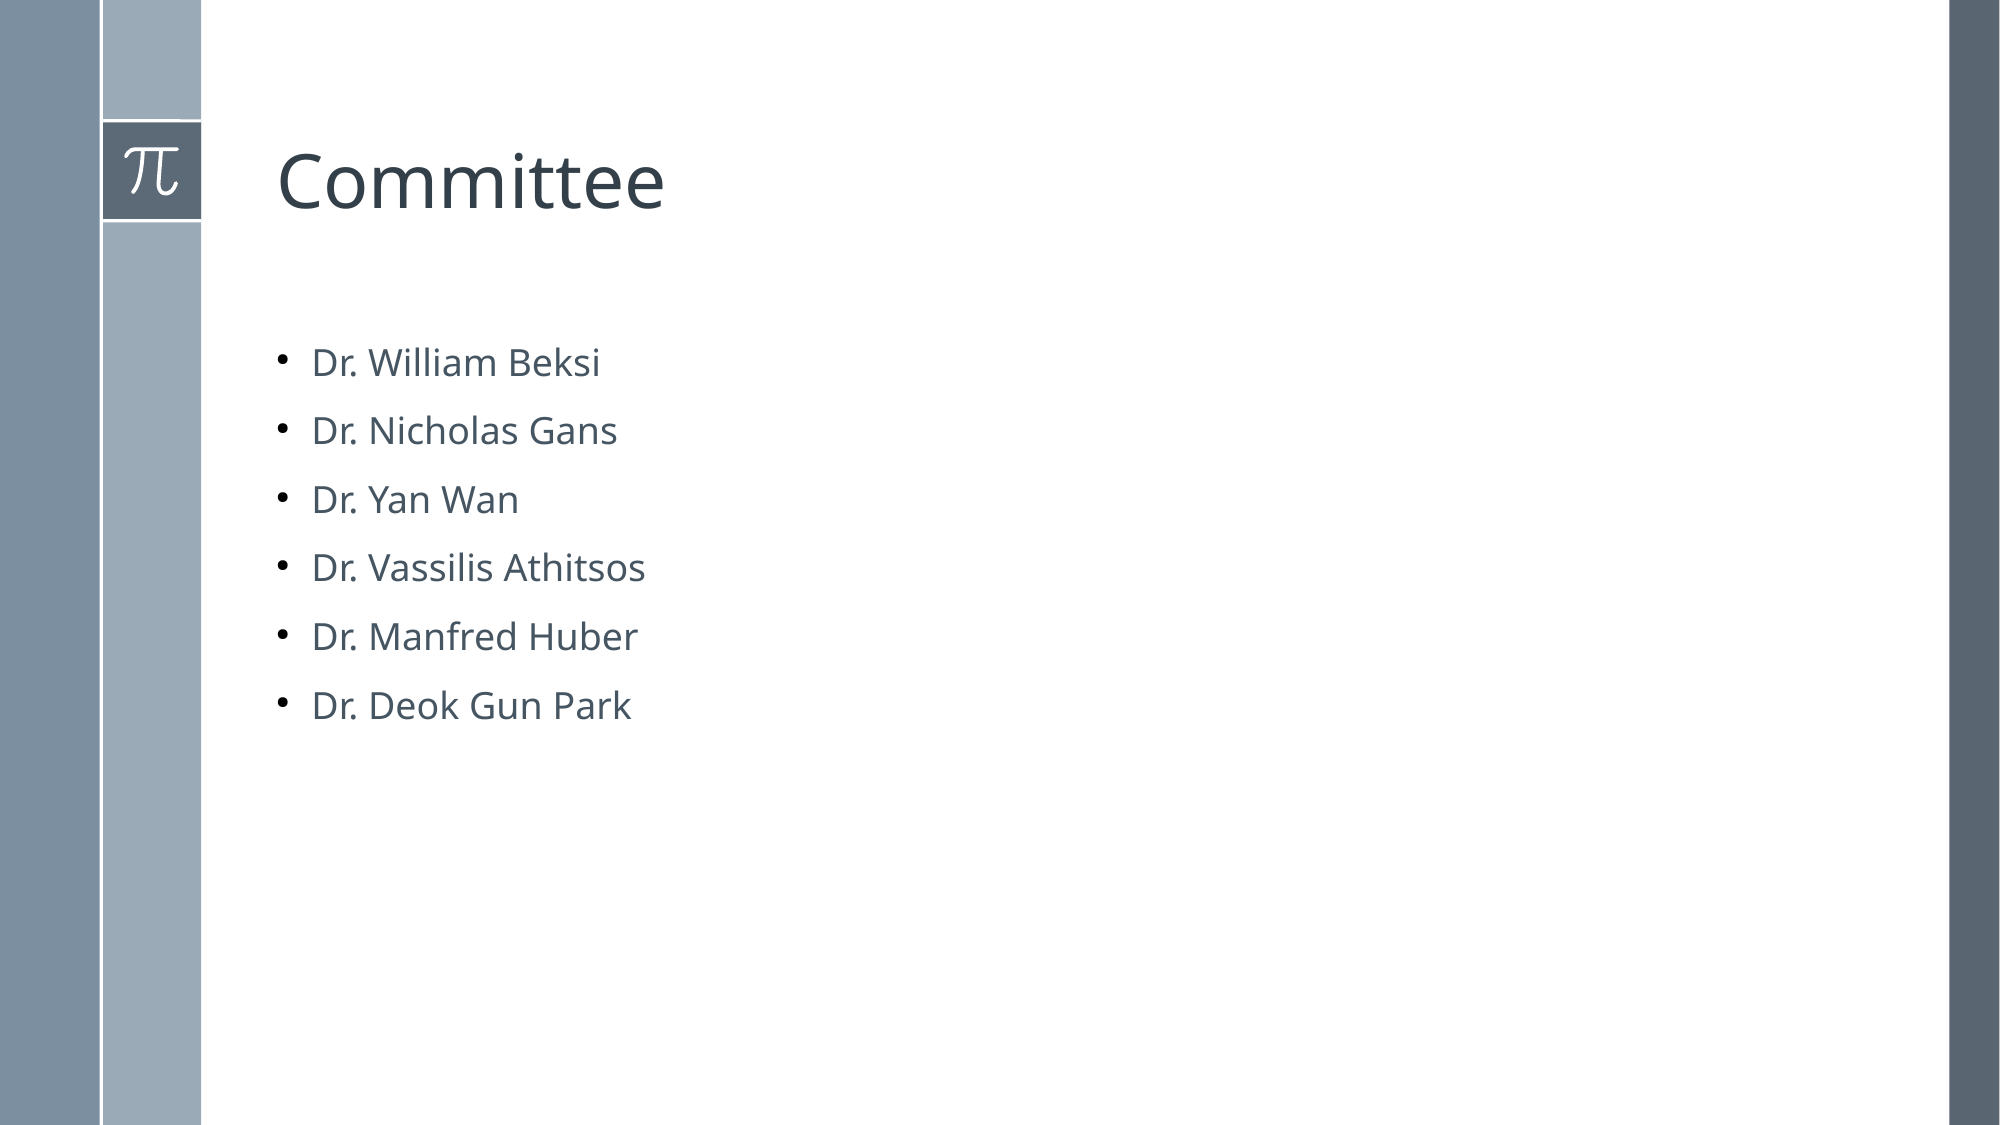

Committee
Dr. William Beksi
Dr. Nicholas Gans
Dr. Yan Wan
Dr. Vassilis Athitsos
Dr. Manfred Huber
Dr. Deok Gun Park